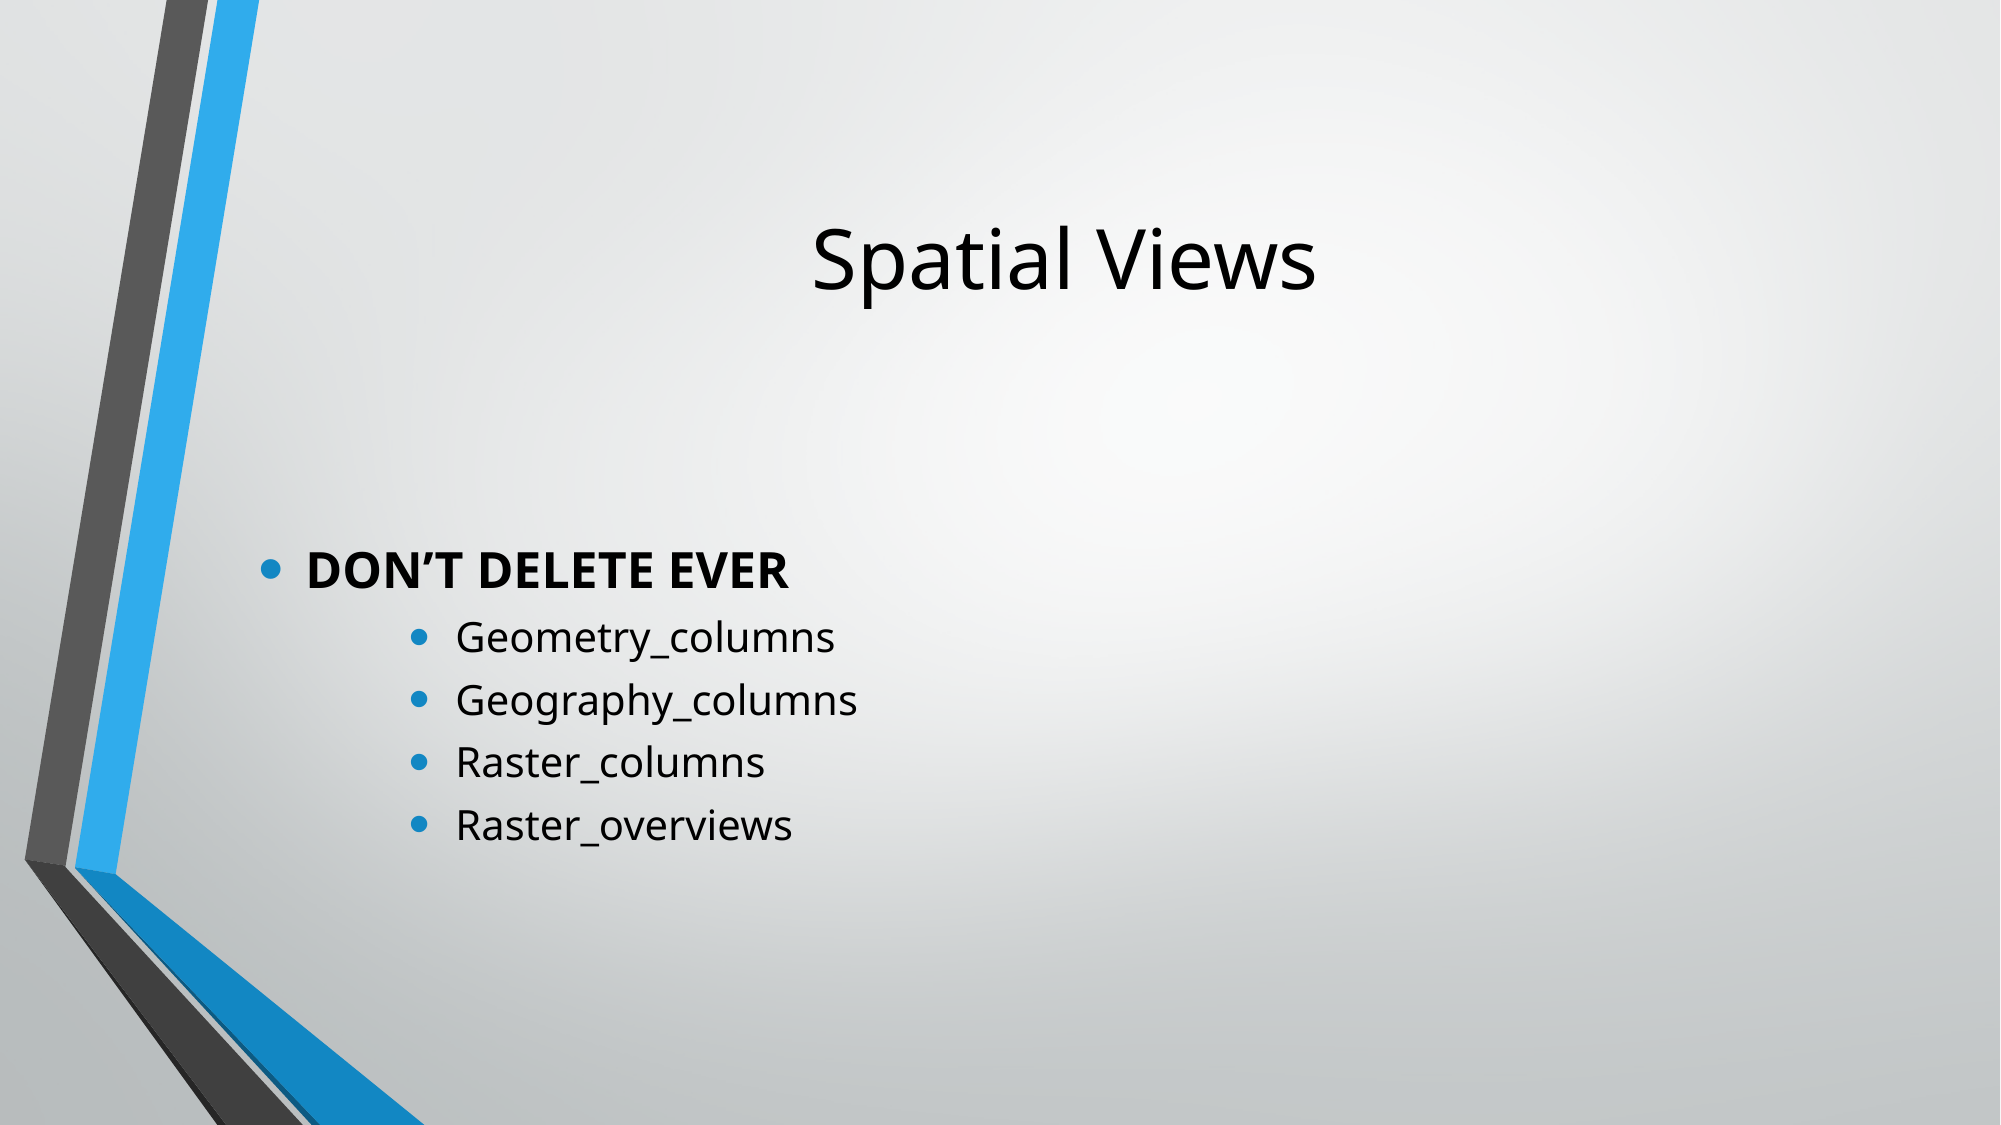

# Spatial Views
DON’T DELETE EVER
Geometry_columns
Geography_columns
Raster_columns
Raster_overviews